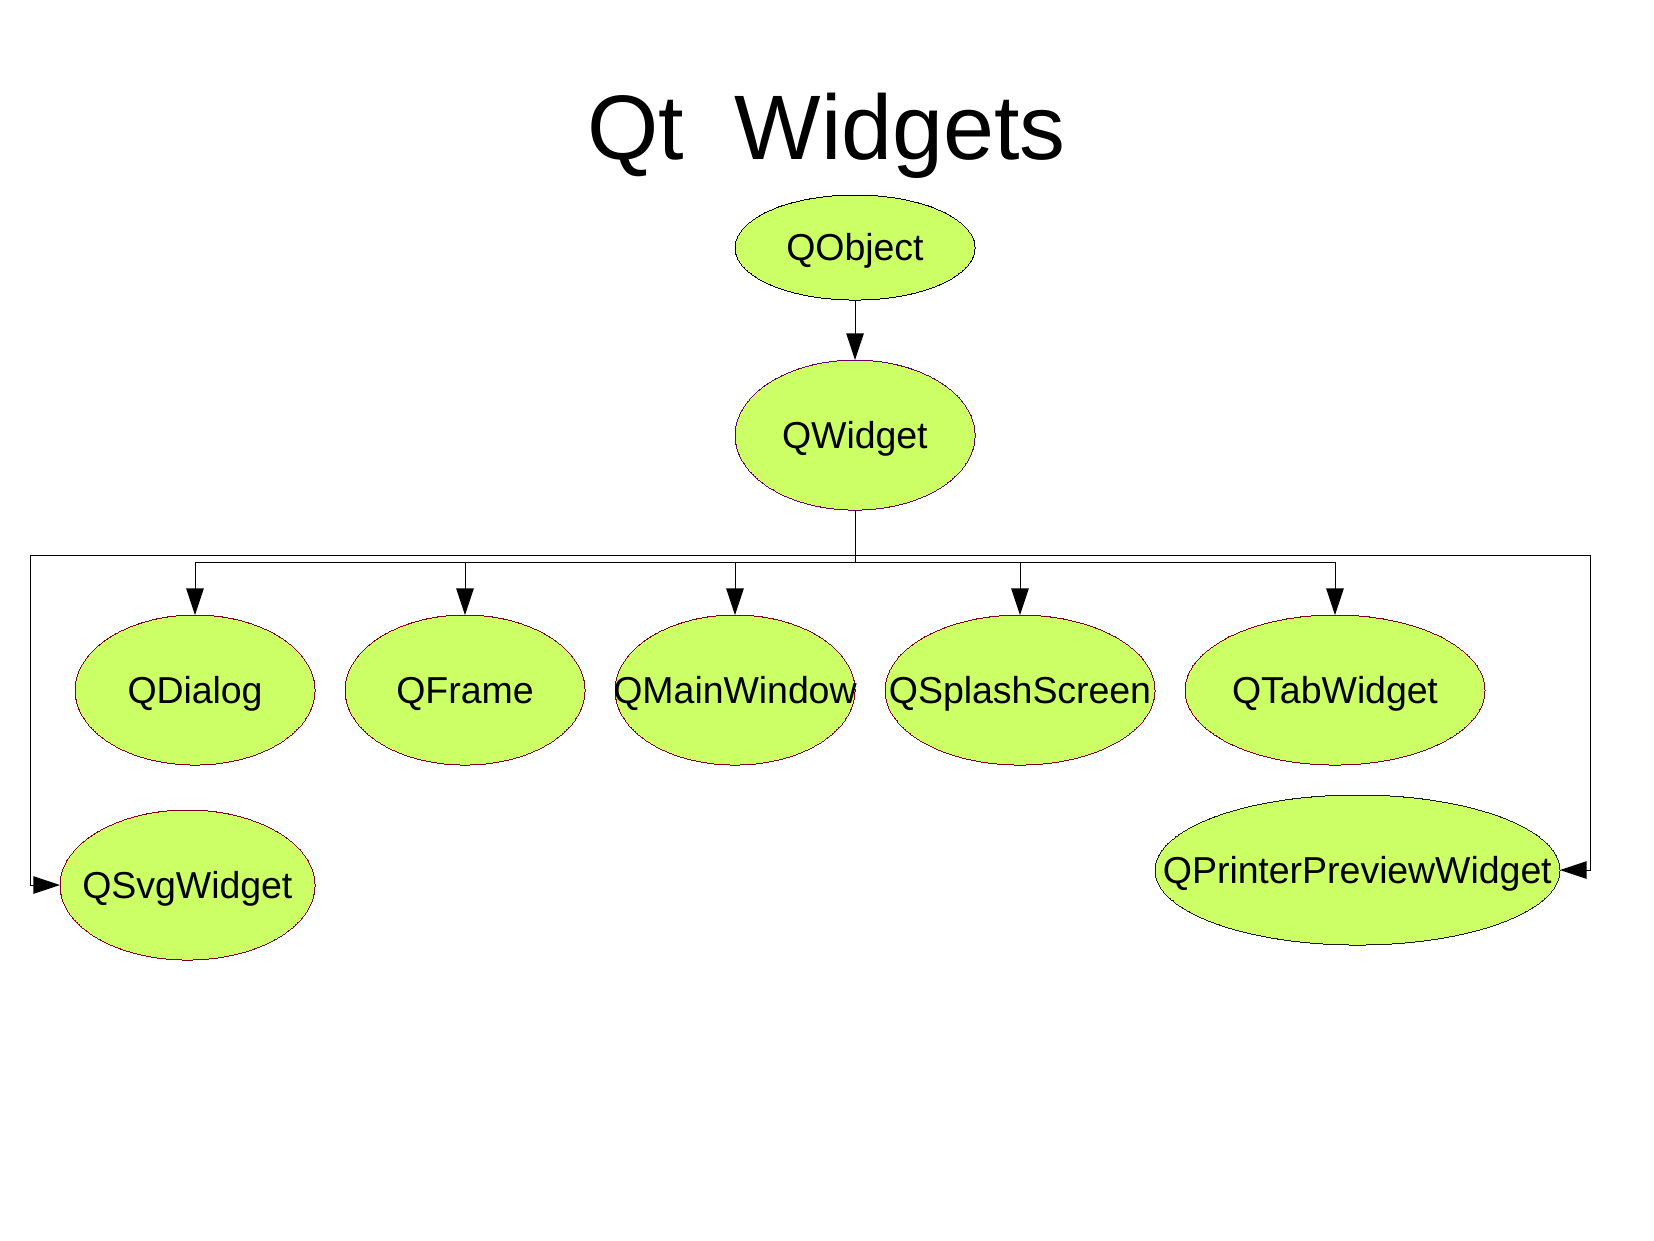

# Qt Widgets
QObject
QWidget
QDialog
QFrame
QMainWindow
QSplashScreen
QTabWidget
QPrinterPreviewWidget
QSvgWidget